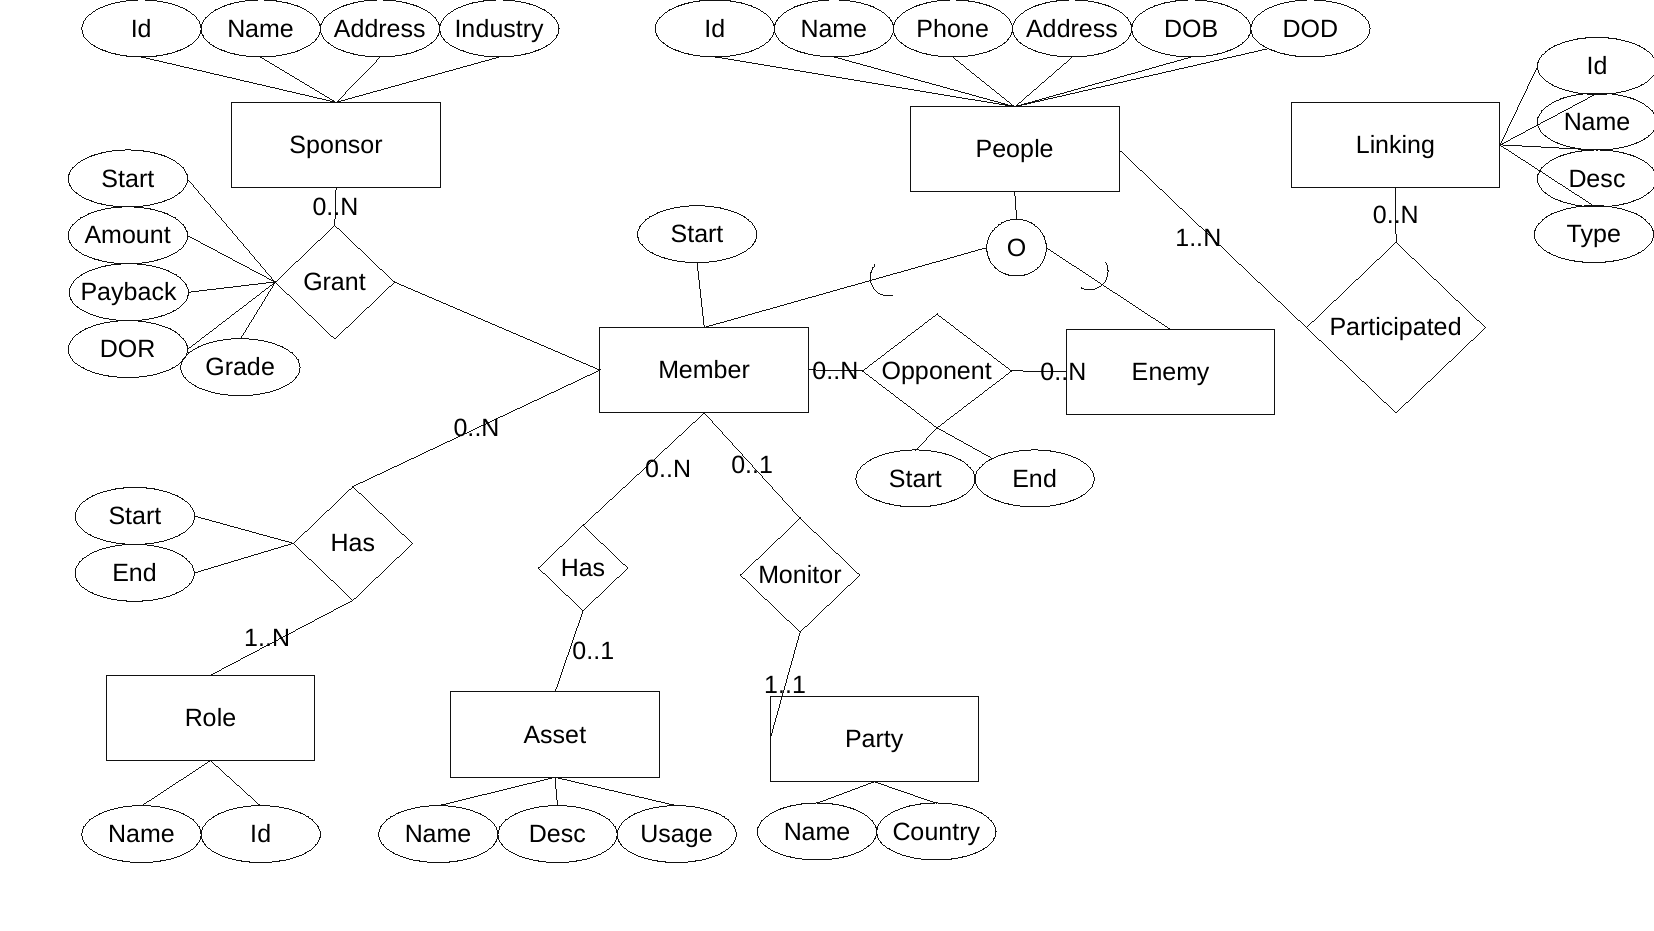

Id
Name
Address
Industry
Id
Phone
Address
DOB
DOD
Name
Id
Name
Linking
Sponsor
People
Start
Desc
Type
Start
Amount
O
Grant
Participated
Payback
Opponent
DOR
Member
Enemy
Grade
Start
End
Has
Start
Monitor
Has
End
Role
Asset
Party
Name
Country
Name
Id
Name
Desc
Usage